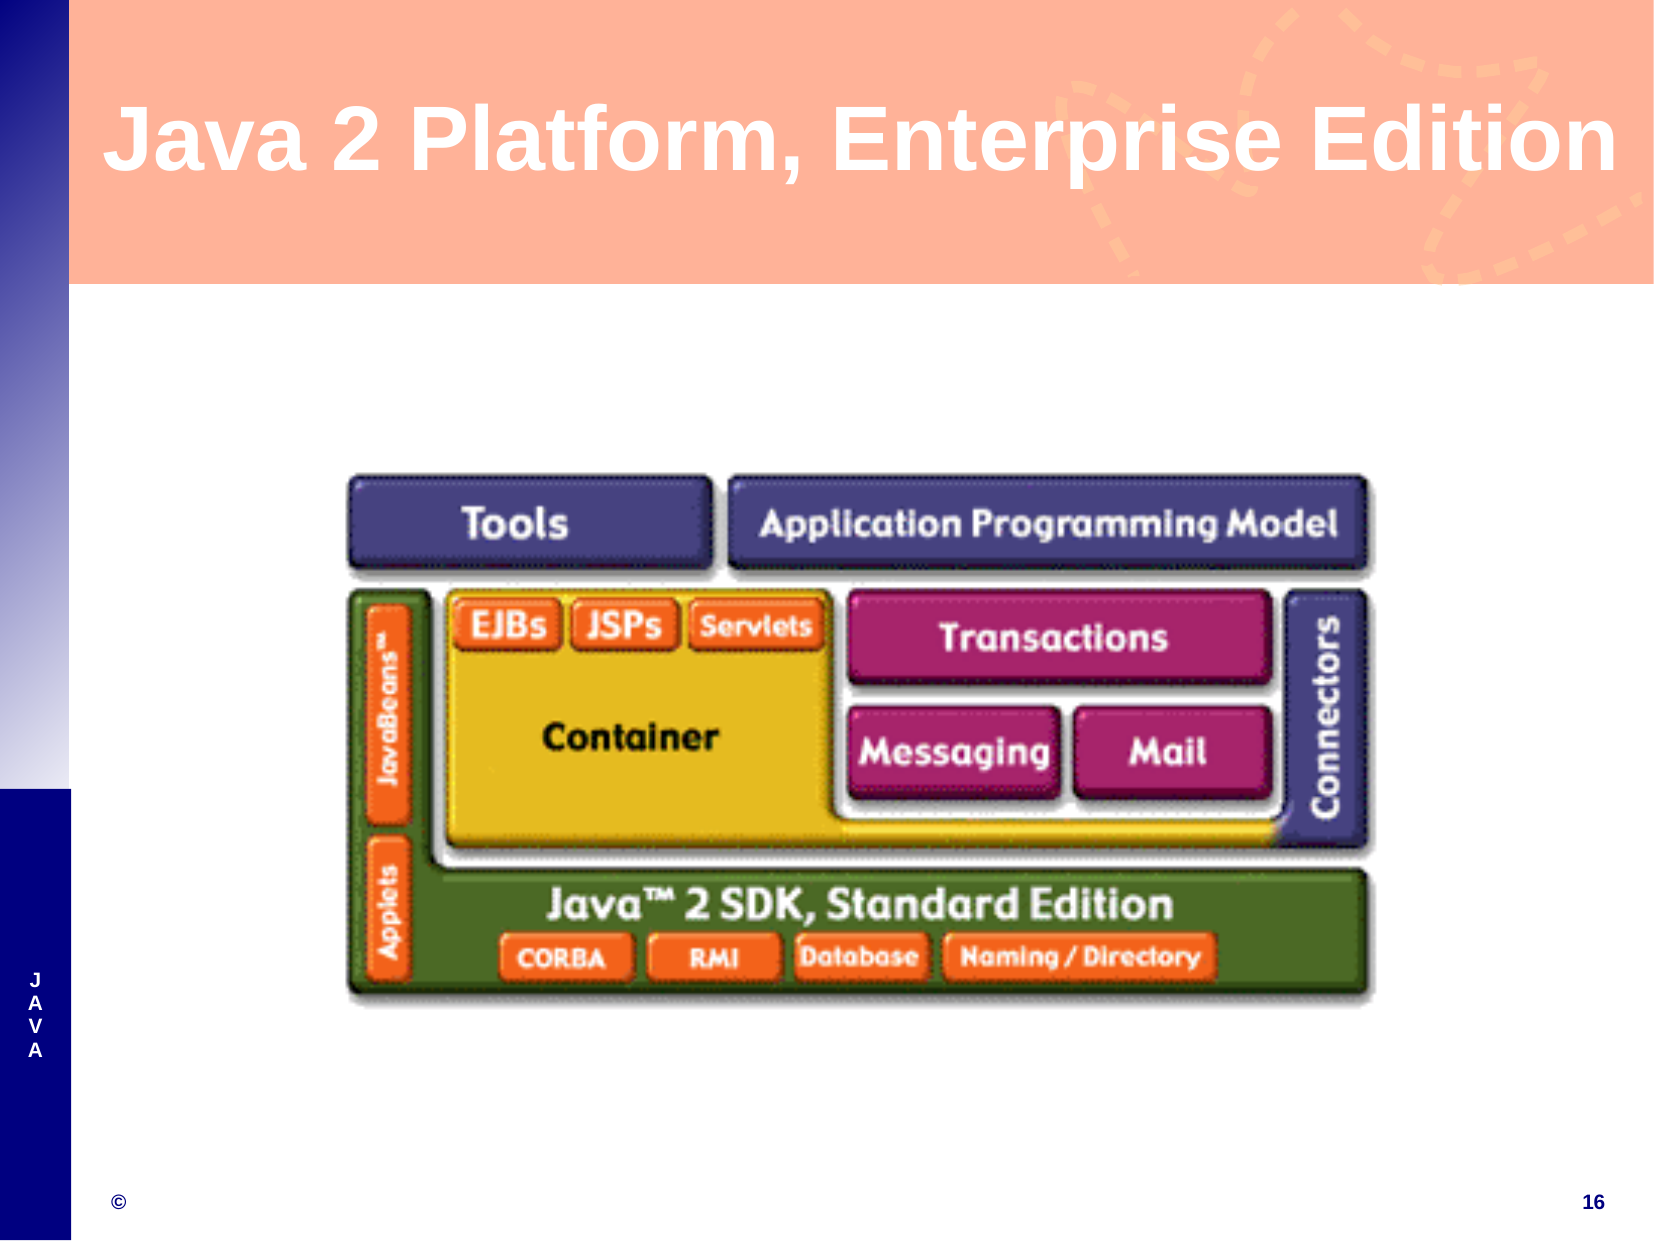

# Java 2 Platform, Enterprise Edition
J
A
V
A